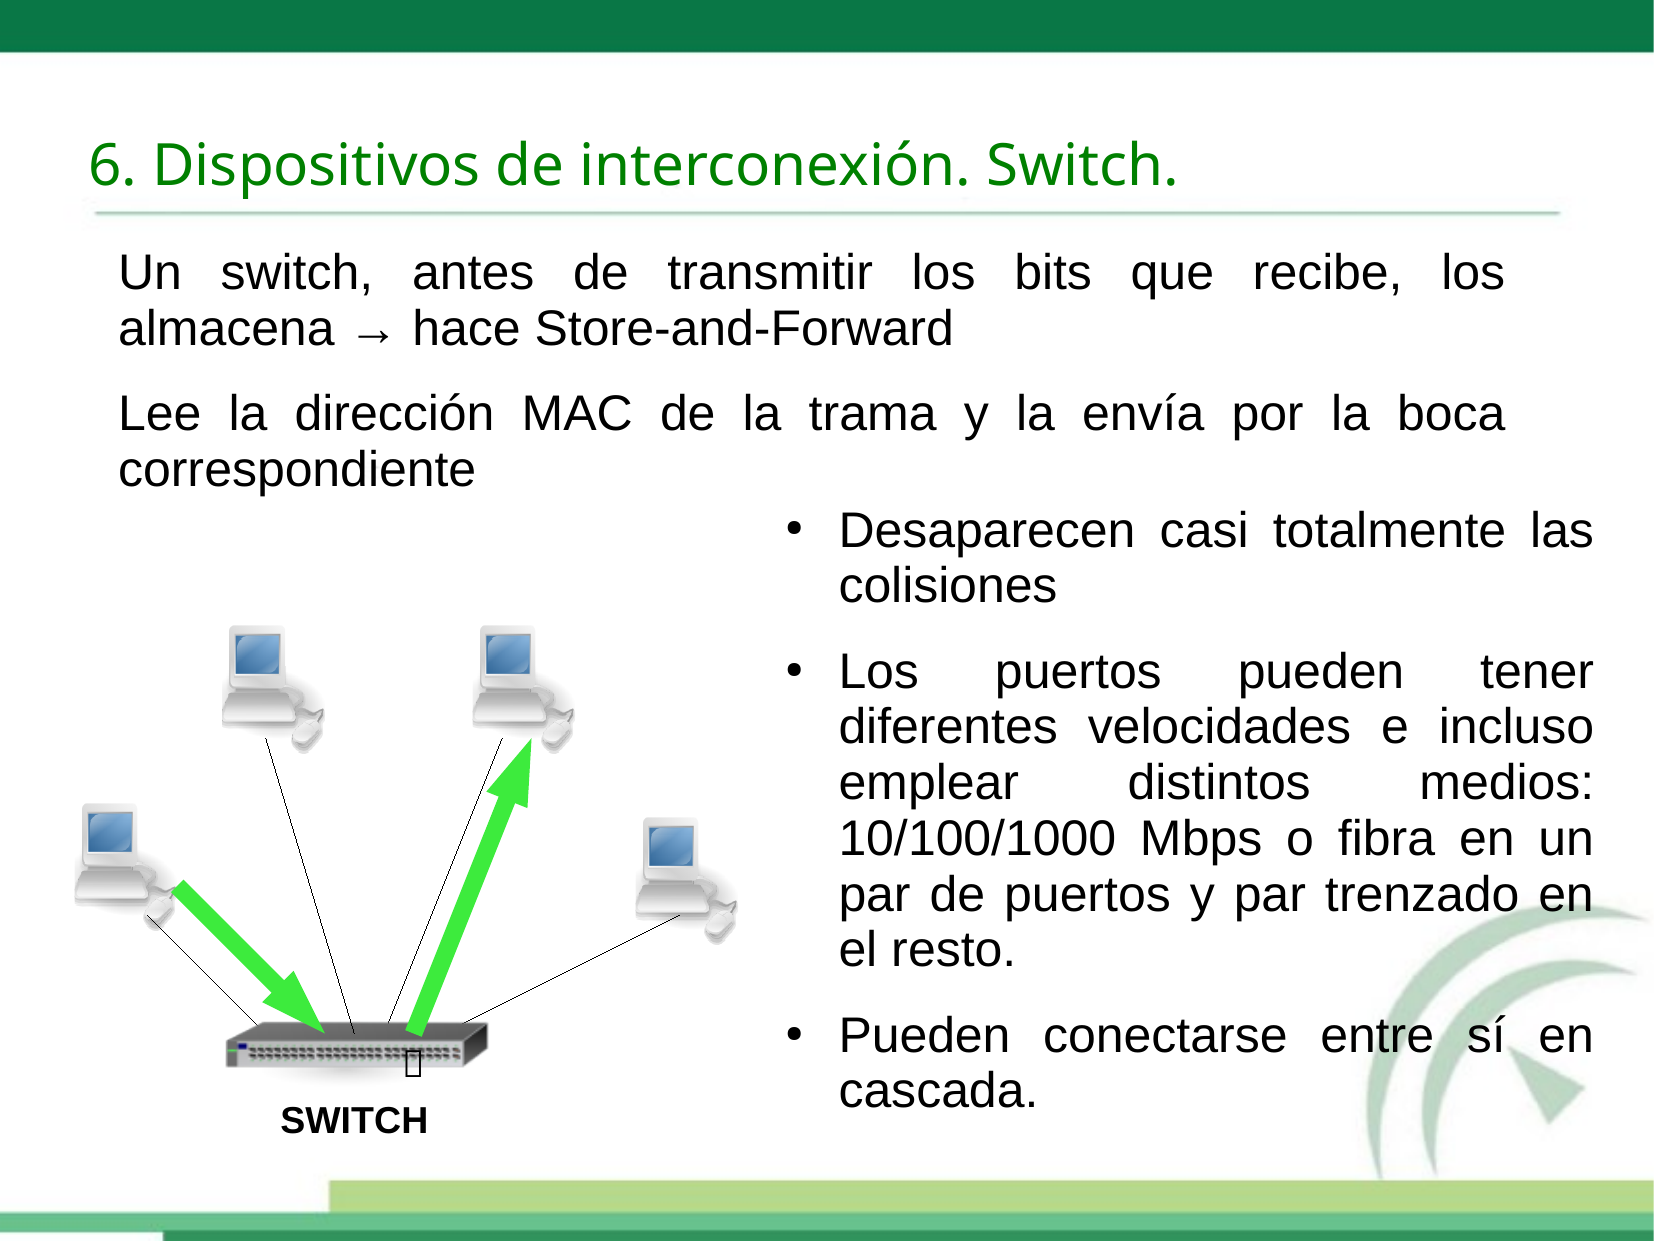

# 6. Dispositivos de interconexión. Switch.
Un switch, antes de transmitir los bits que recibe, los almacena → hace Store-and-Forward
Lee la dirección MAC de la trama y la envía por la boca correspondiente
Desaparecen casi totalmente las colisiones
Los puertos pueden tener diferentes velocidades e incluso emplear distintos medios: 10/100/1000 Mbps o fibra en un par de puertos y par trenzado en el resto.
Pueden conectarse entre sí en cascada.
ﾺ
SWITCH